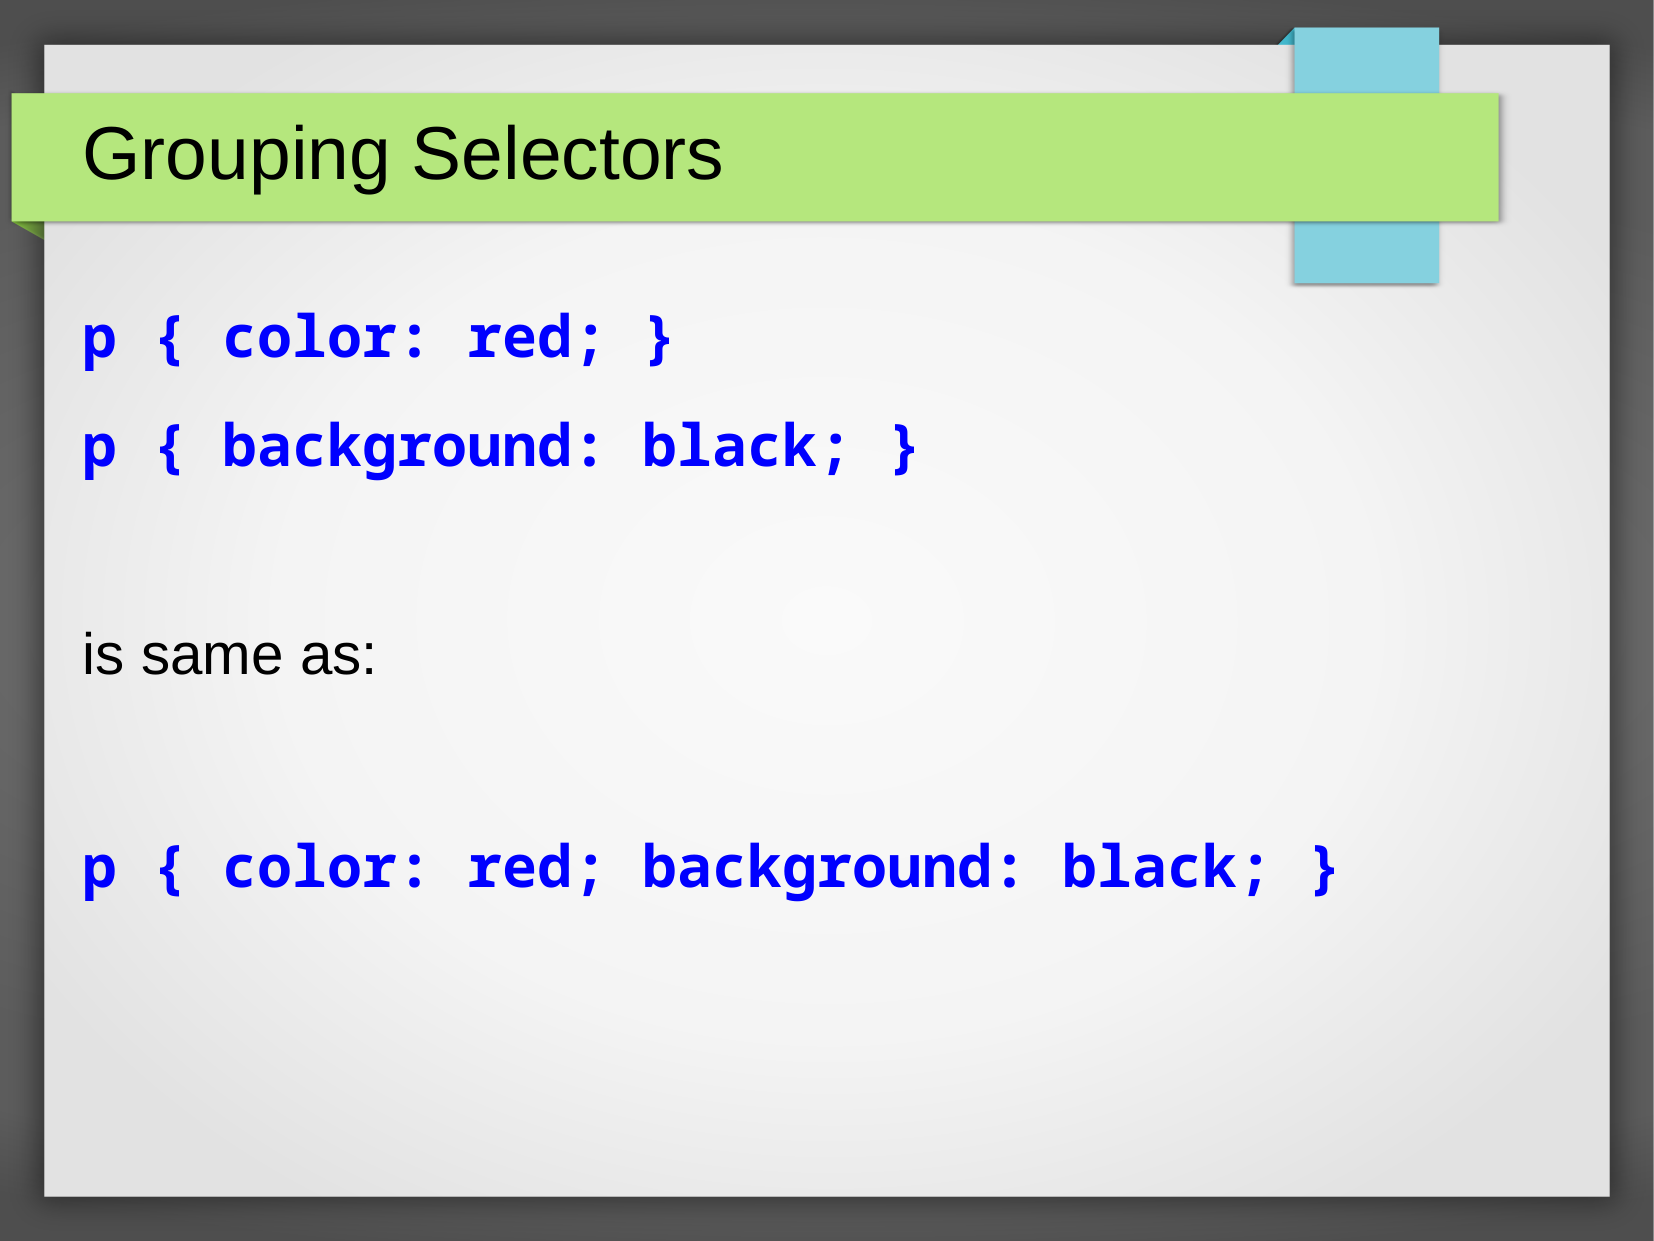

# Grouping Selectors
p { color: red; }
p { background: black; }
is same as:
p { color: red; background: black; }